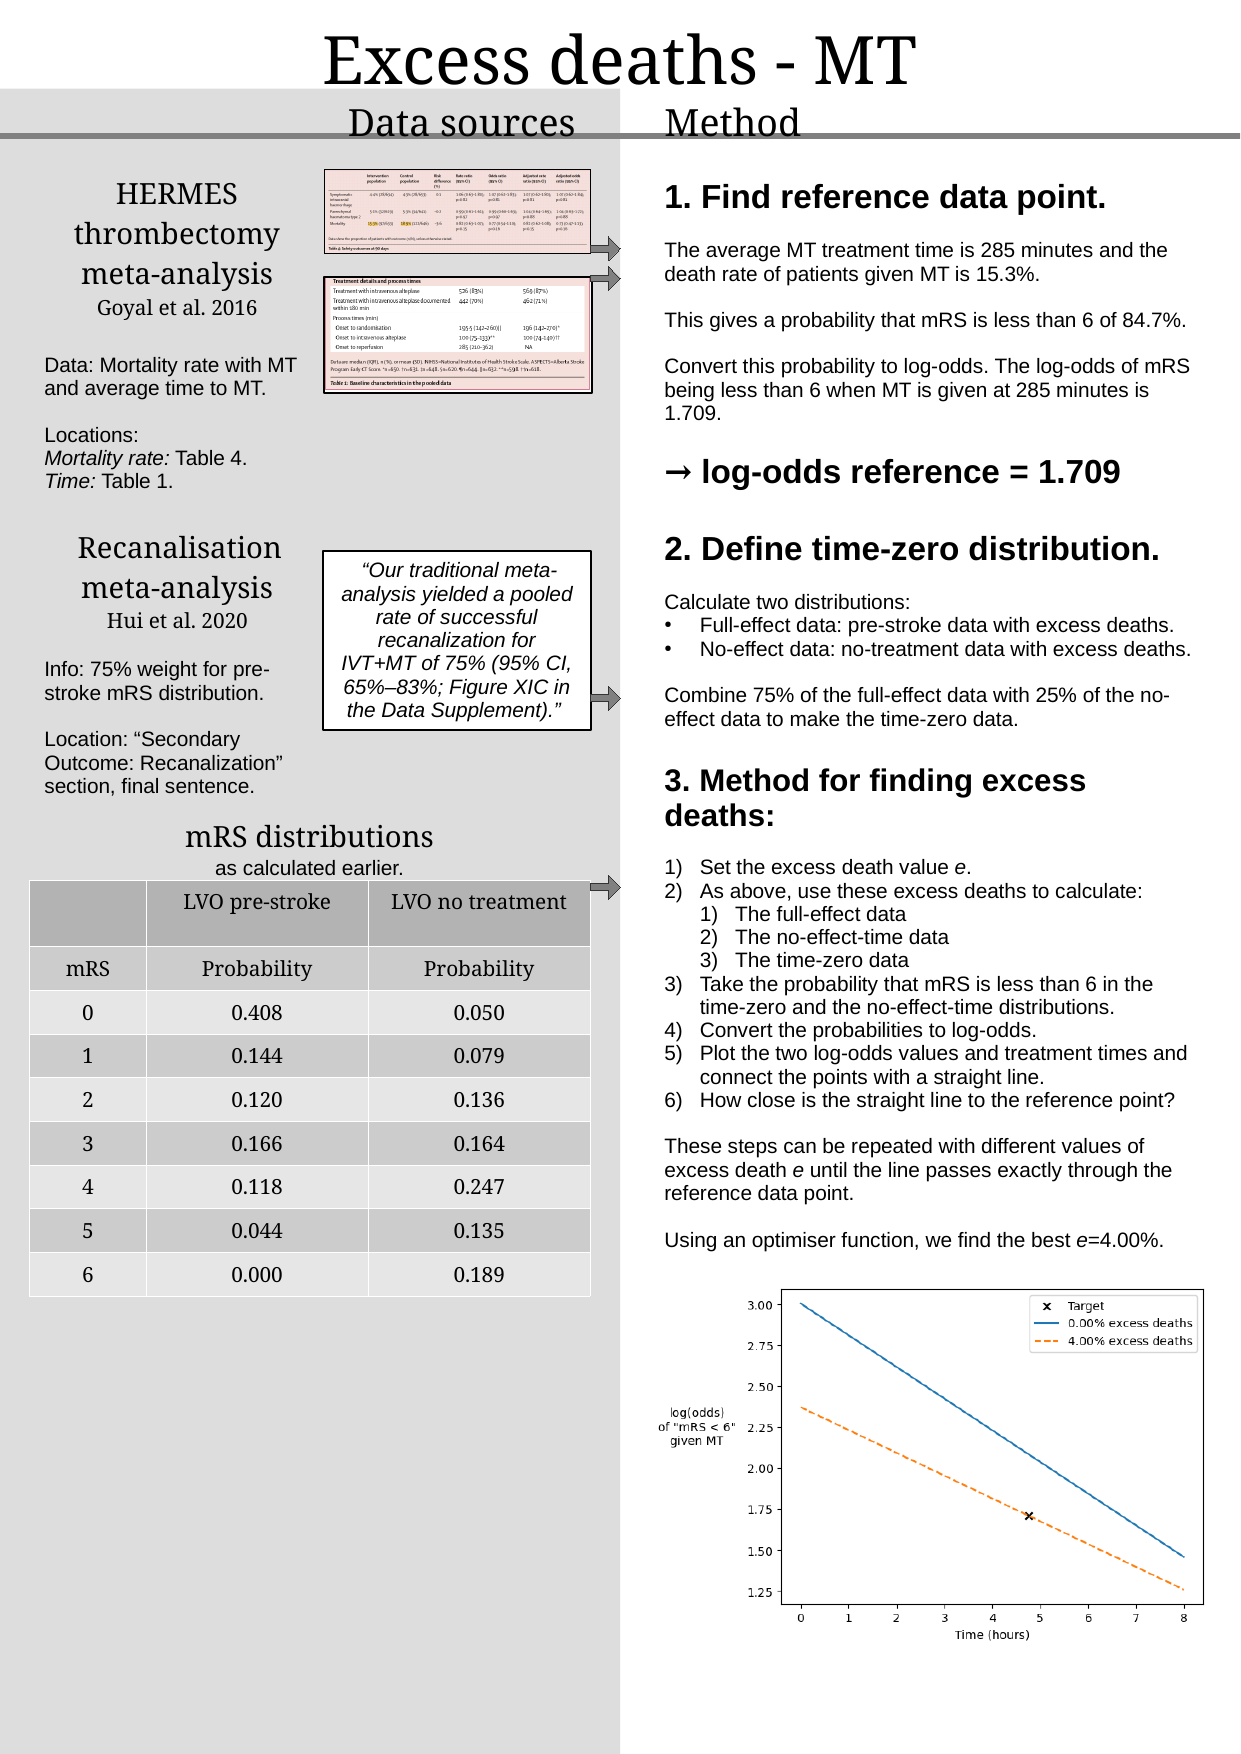

Excess deaths - MT
Data sources
Method
HERMES thrombectomy meta-analysis
Goyal et al. 2016
Data: Mortality rate with MT and average time to MT.
Locations:
Mortality rate: Table 4.
Time: Table 1.
1. Find reference data point.
The average MT treatment time is 285 minutes and the death rate of patients given MT is 15.3%.
This gives a probability that mRS is less than 6 of 84.7%.
Convert this probability to log-odds. The log-odds of mRS being less than 6 when MT is given at 285 minutes is 1.709.
→ log-odds reference = 1.709
2. Define time-zero distribution.
Calculate two distributions:
Full-effect data: pre-stroke data with excess deaths.
No-effect data: no-treatment data with excess deaths.
Combine 75% of the full-effect data with 25% of the no-effect data to make the time-zero data.
3. Method for finding excess deaths:
Set the excess death value e.
As above, use these excess deaths to calculate:
The full-effect data
The no-effect-time data
The time-zero data
Take the probability that mRS is less than 6 in the time-zero and the no-effect-time distributions.
Convert the probabilities to log-odds.
Plot the two log-odds values and treatment times and connect the points with a straight line.
How close is the straight line to the reference point?
These steps can be repeated with different values of excess death e until the line passes exactly through the reference data point.
Using an optimiser function, we find the best e=4.00%.
→ Excess death is 4.0%.
 Recanalisation meta-analysis
Hui et al. 2020
Info: 75% weight for pre-stroke mRS distribution.
Location: “Secondary Outcome: Recanalization” section, final sentence.
 “Our traditional meta-analysis yielded a pooled rate of successful recanalization for IVT+MT of 75% (95% CI, 65%–83%; Figure XIC in the Data Supplement).”
mRS distributions
as calculated earlier.
| | LVO pre-stroke | LVO no treatment |
| --- | --- | --- |
| mRS | Probability | Probability |
| 0 | 0.408 | 0.050 |
| 1 | 0.144 | 0.079 |
| 2 | 0.120 | 0.136 |
| 3 | 0.166 | 0.164 |
| 4 | 0.118 | 0.247 |
| 5 | 0.044 | 0.135 |
| 6 | 0.000 | 0.189 |